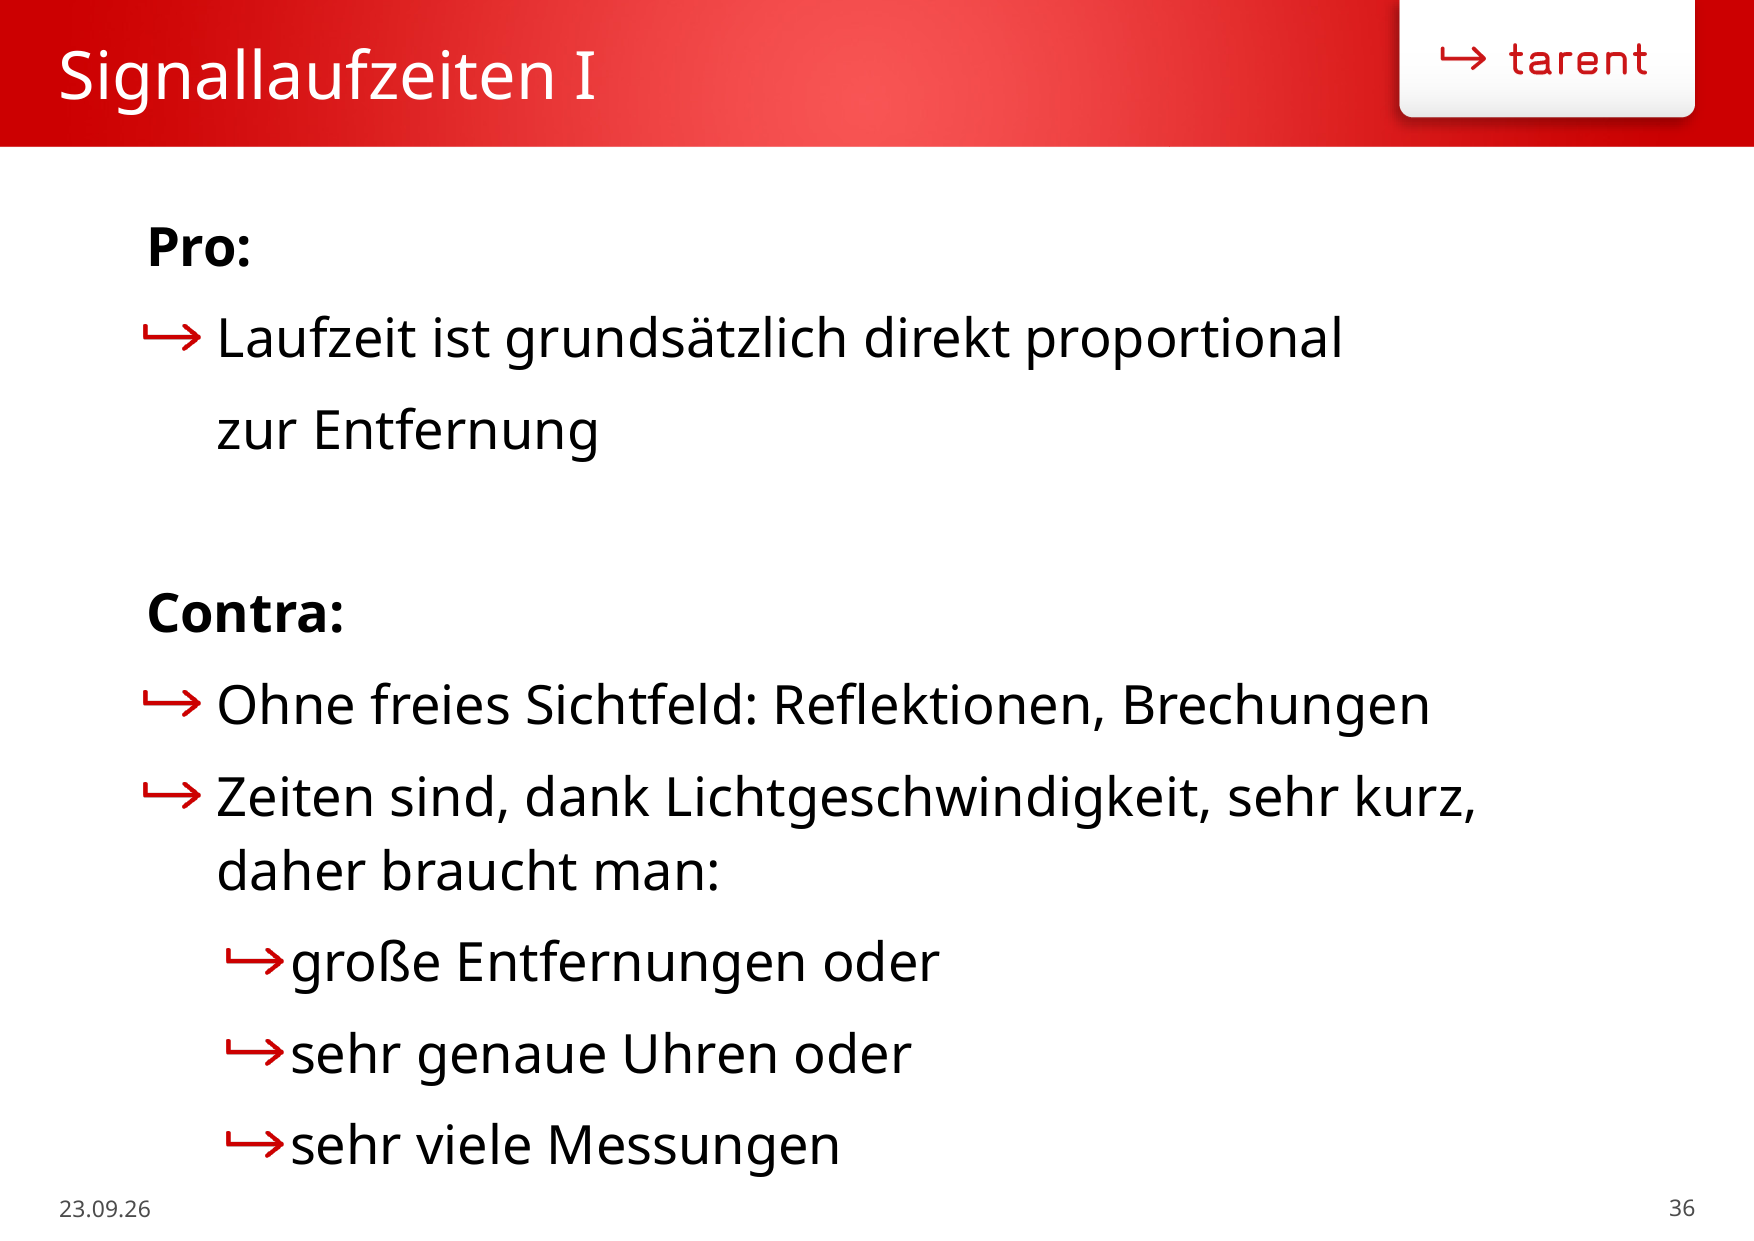

# Signallaufzeiten I
Pro:
Laufzeit ist grundsätzlich direkt proportional
zur Entfernung
Contra:
Ohne freies Sichtfeld: Reflektionen, Brechungen
Zeiten sind, dank Lichtgeschwindigkeit, sehr kurz, daher braucht man:
große Entfernungen oder
sehr genaue Uhren oder
sehr viele Messungen